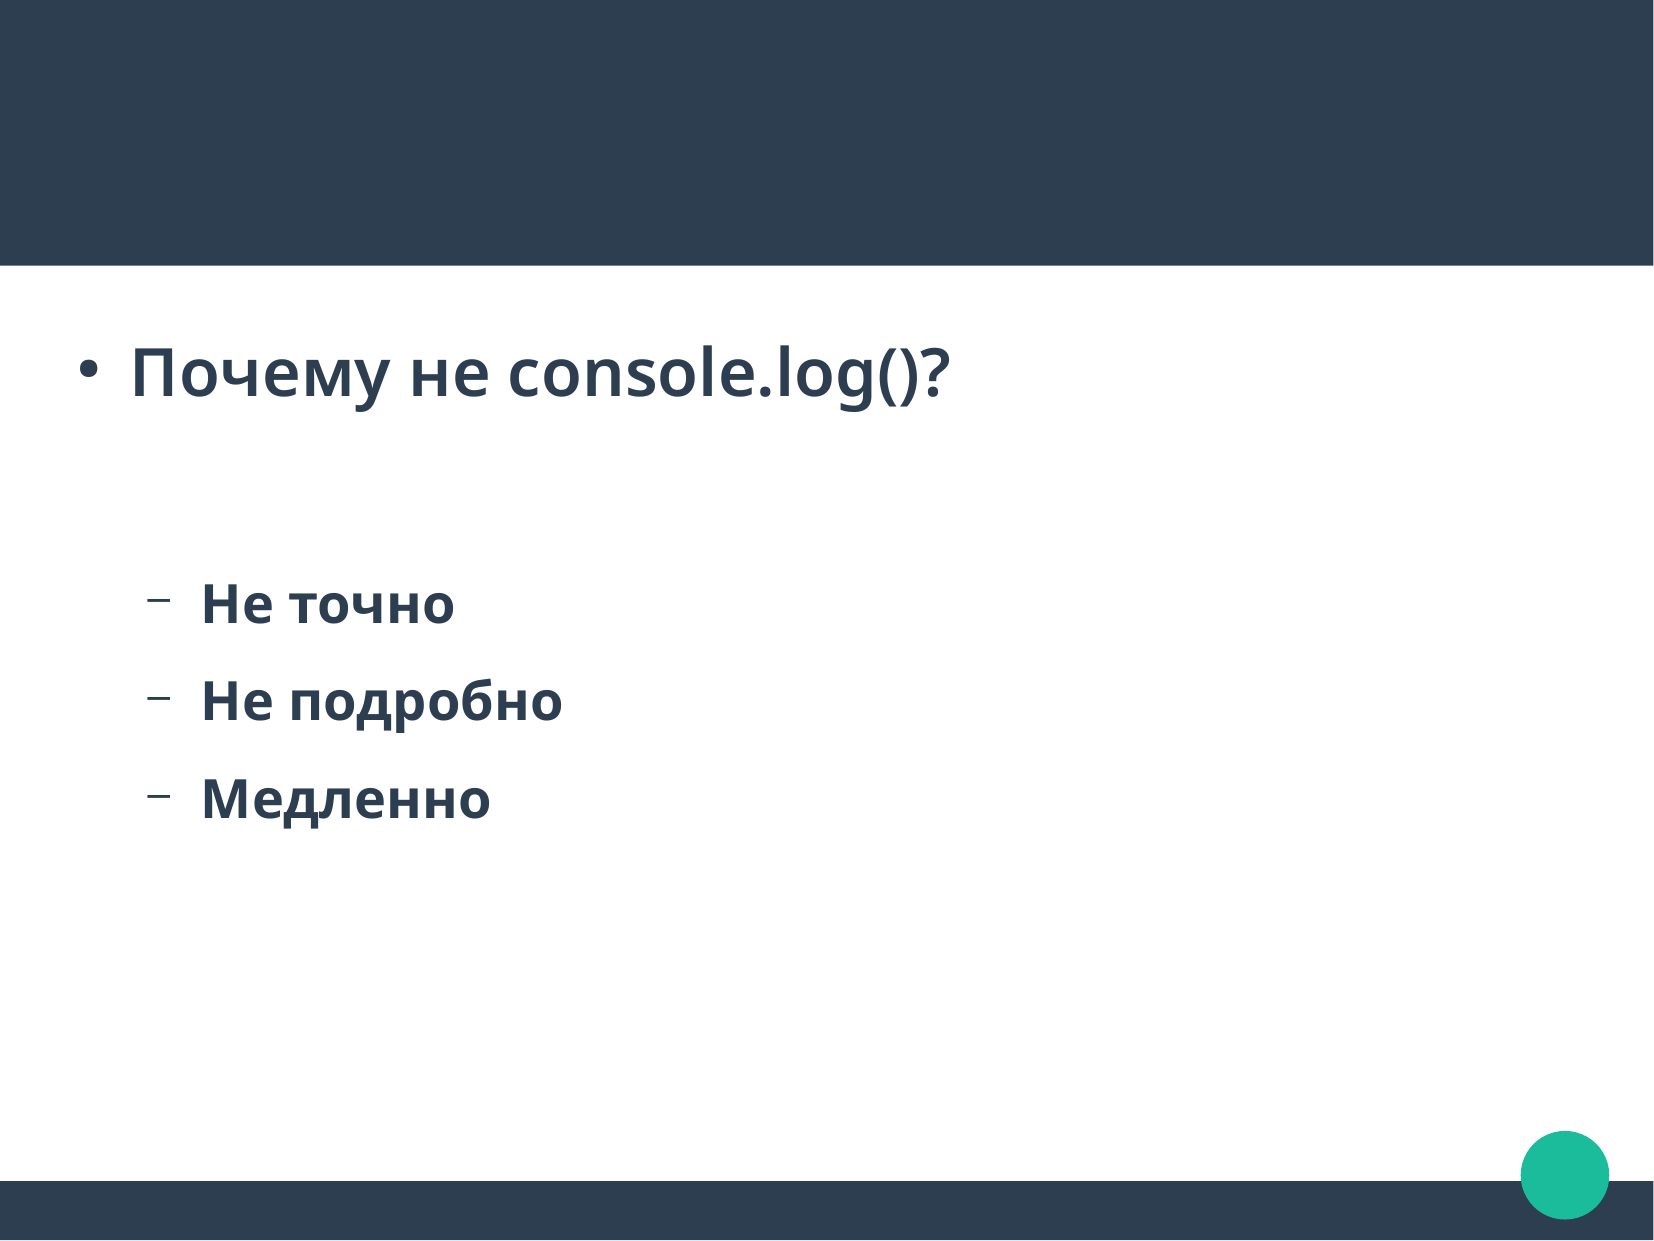

#
Почему не console.log()?
Не точно
Не подробно
Медленно